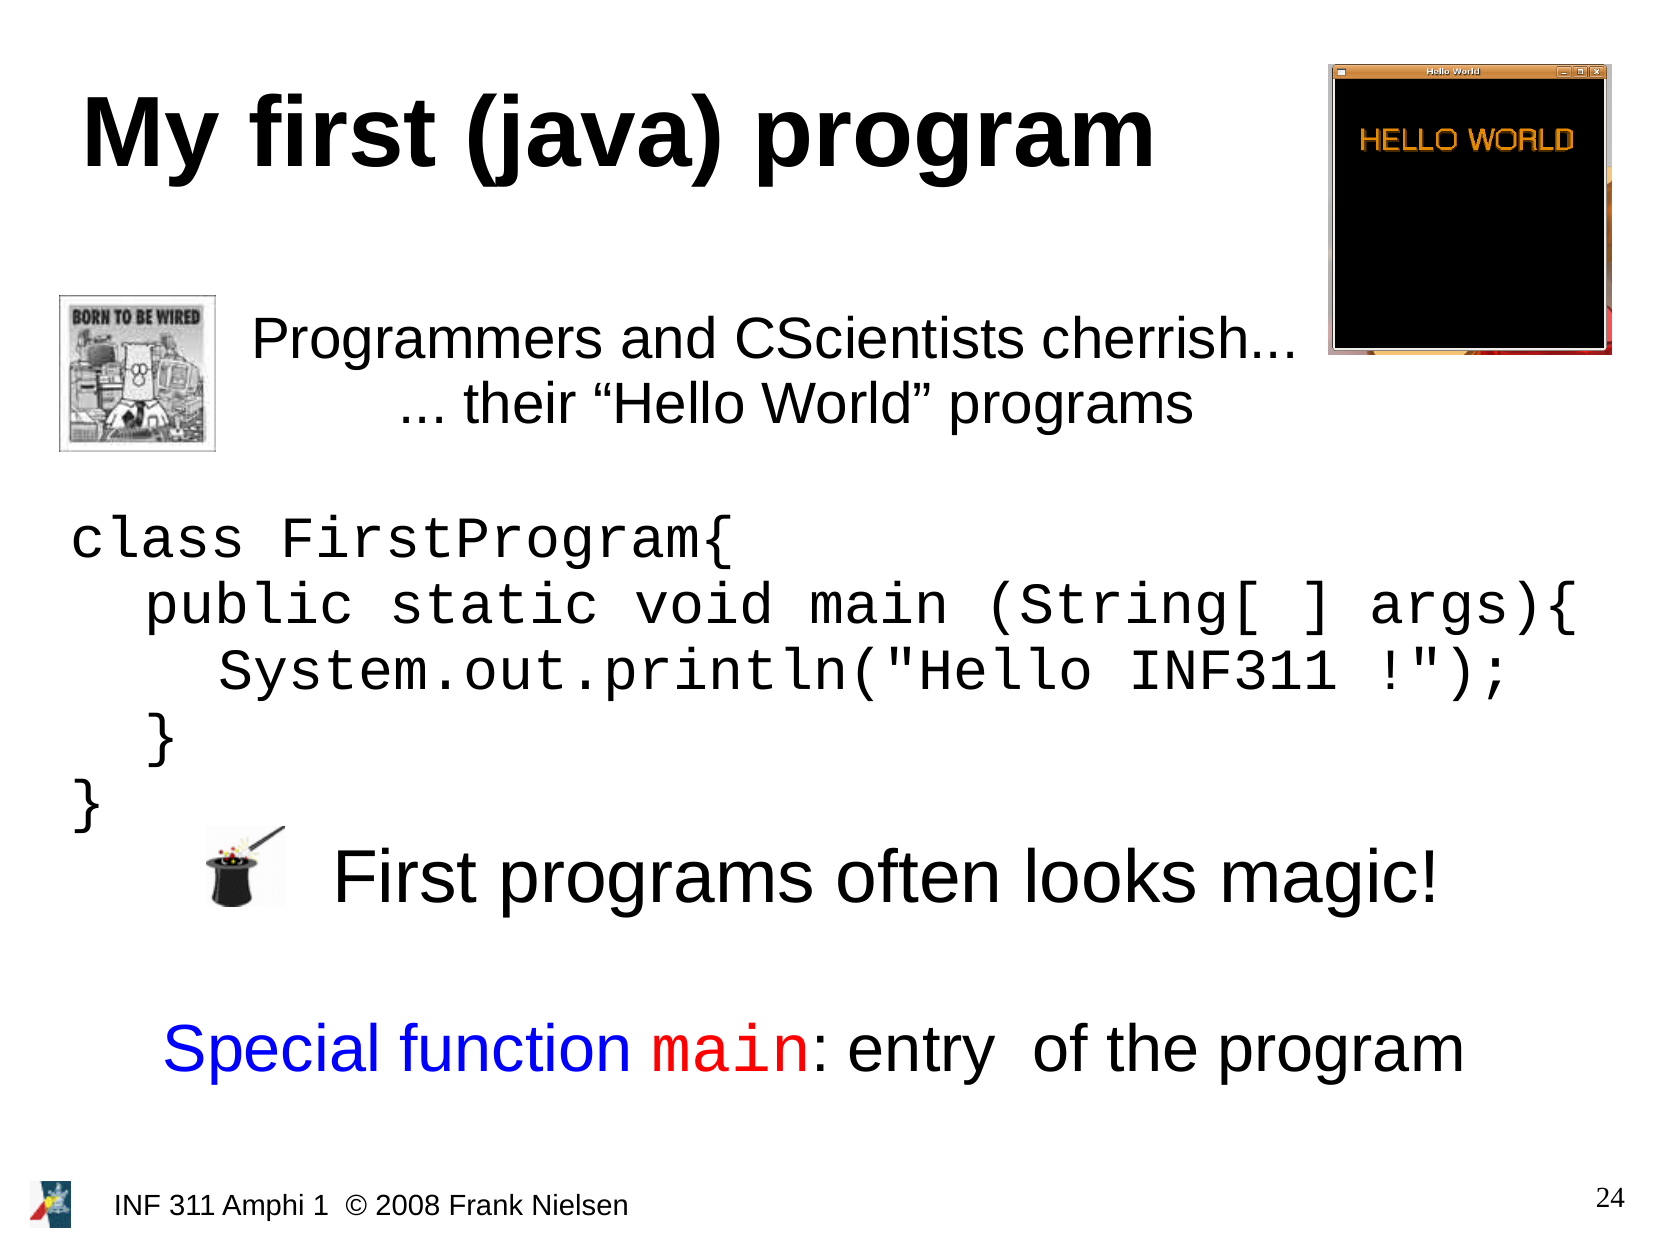

My first (java) program
Programmers and CScientists cherrish...
		... their “Hello World” programs
class FirstProgram{
	public static void main (String[ ] args){
		System.out.println("Hello INF311 !");
	}
}
First programs often looks magic!
Special function main: entry of the program
24